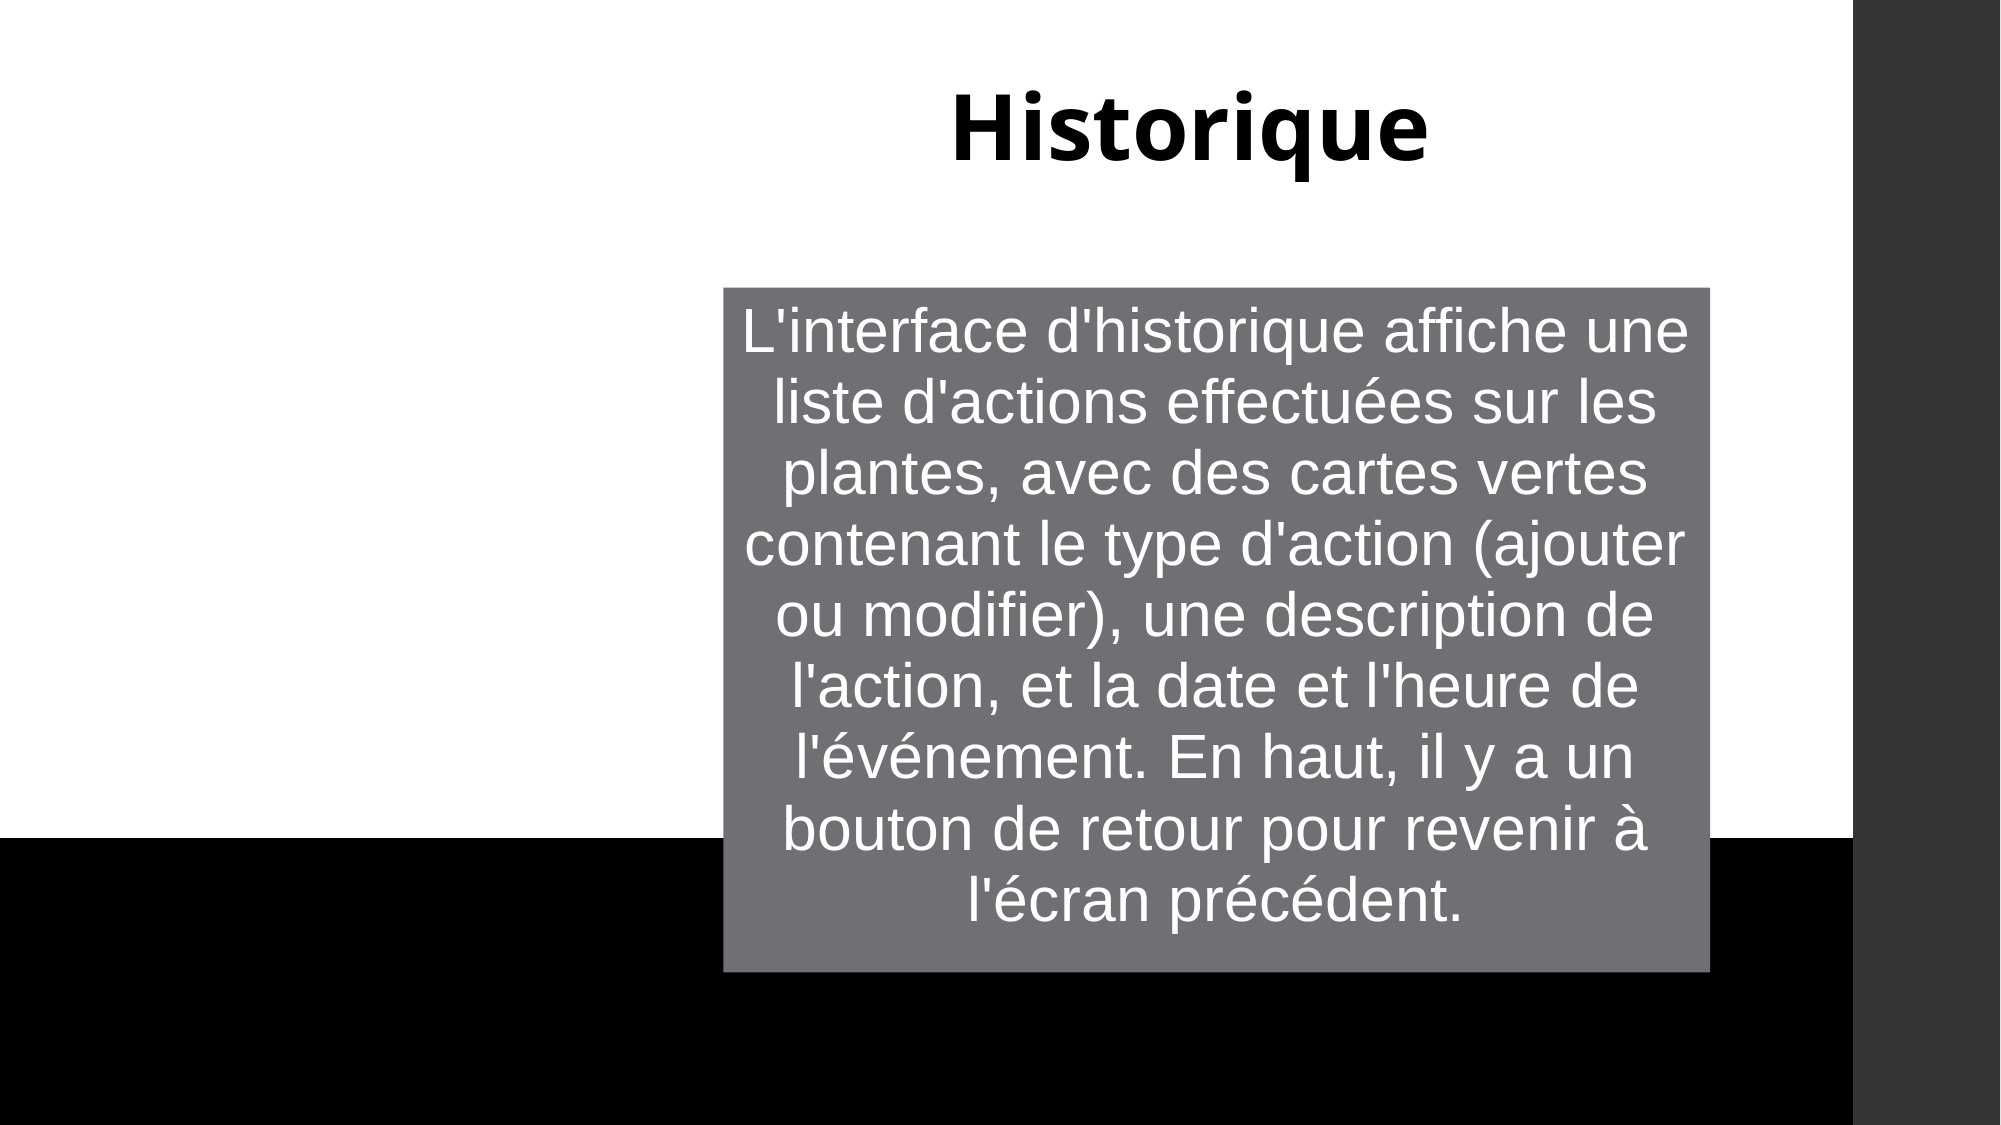

Historique
L'interface d'historique affiche une liste d'actions effectuées sur les plantes, avec des cartes vertes contenant le type d'action (ajouter ou modifier), une description de l'action, et la date et l'heure de l'événement. En haut, il y a un bouton de retour pour revenir à l'écran précédent.